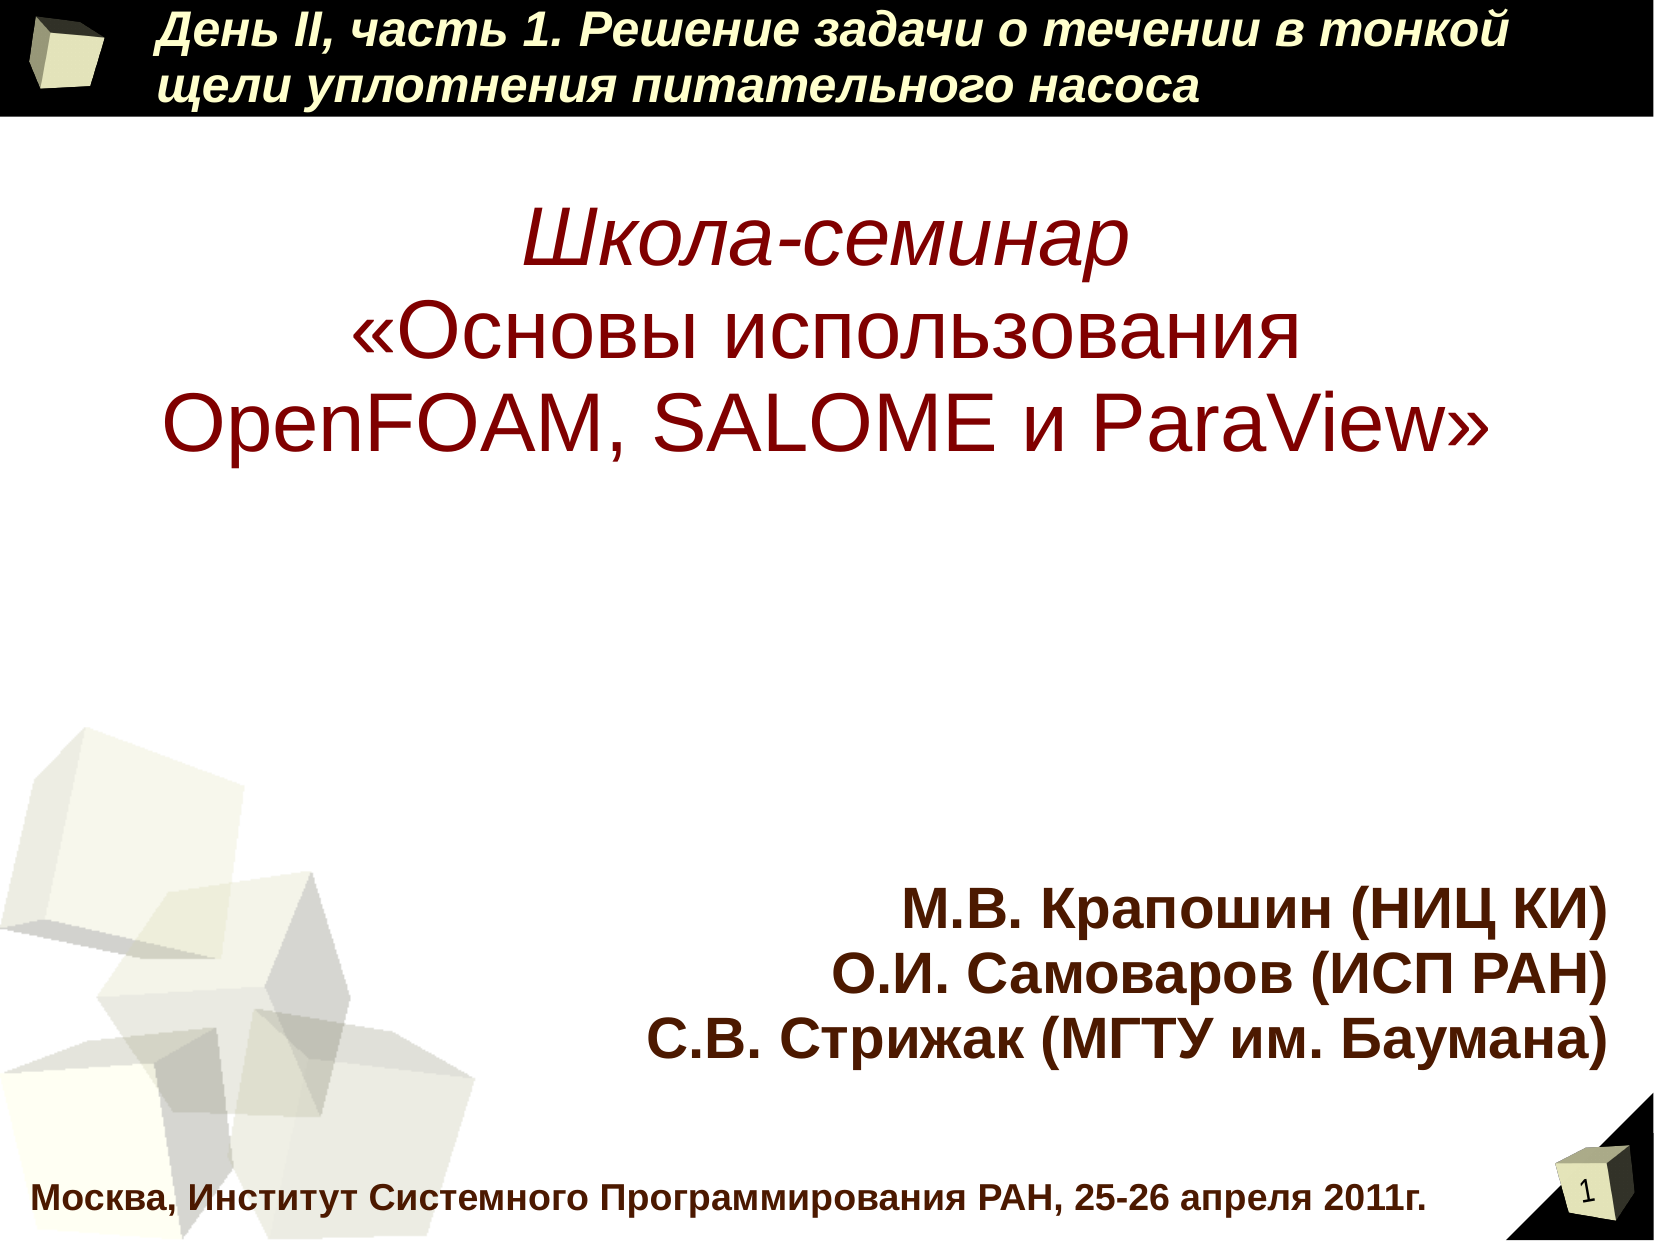

Школа-семинар
«Основы использования
OpenFOAM, SALOME и ParaView»
М.В. Крапошин (НИЦ КИ)
О.И. Самоваров (ИСП РАН)
С.В. Стрижак (МГТУ им. Баумана)